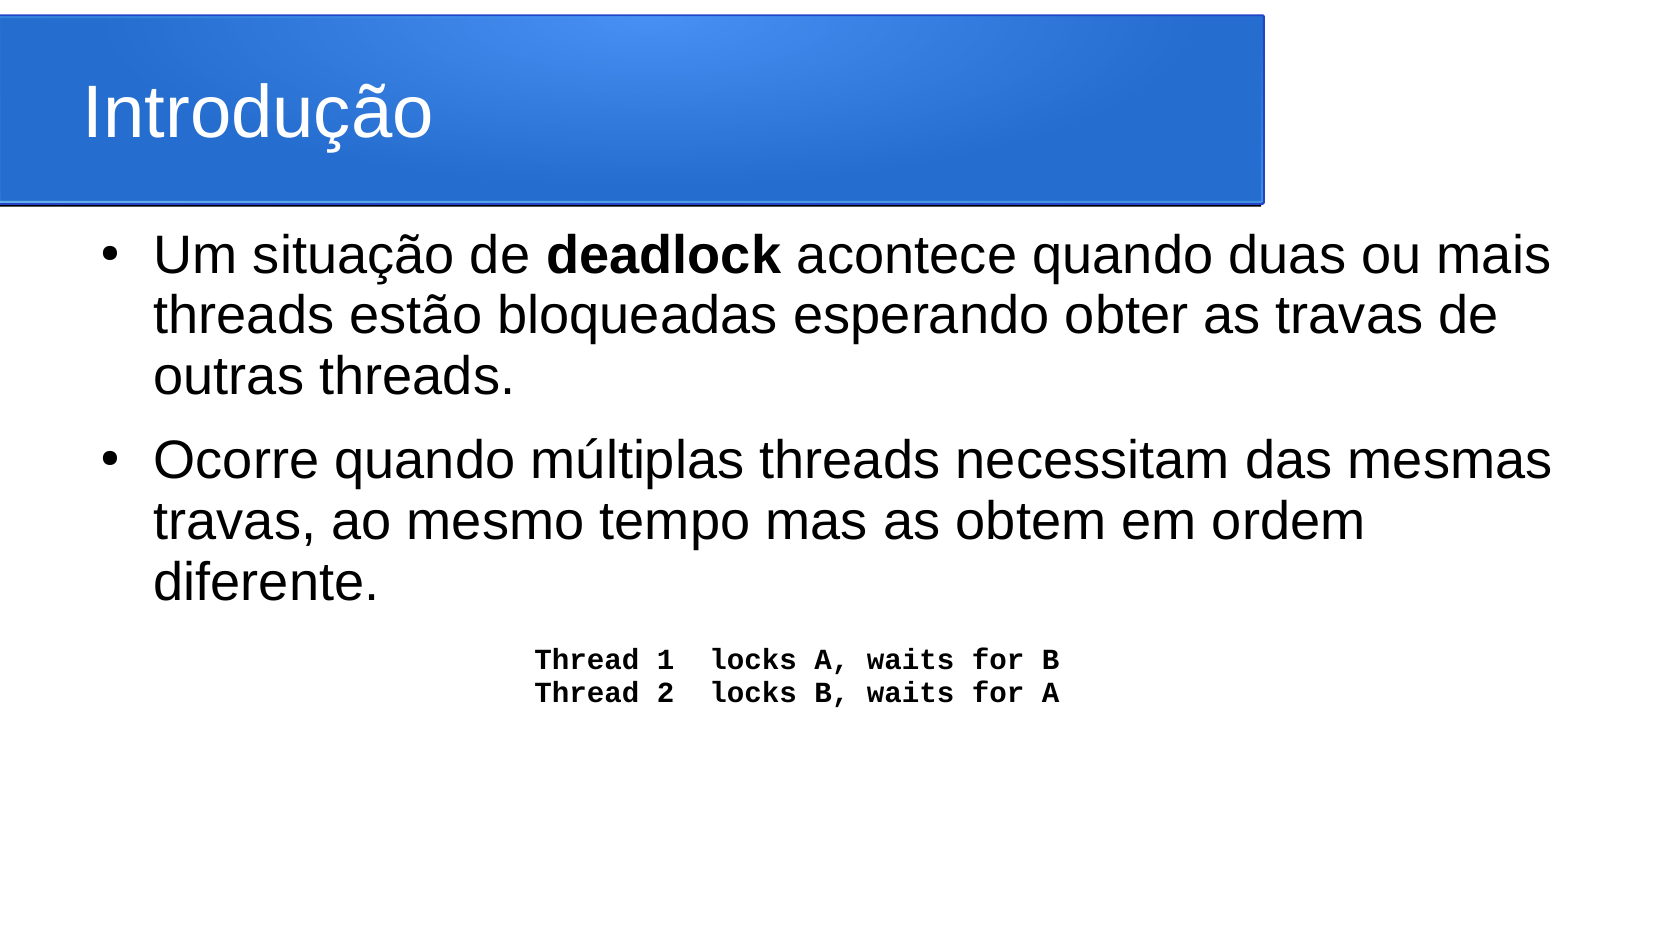

# Introdução
Um situação de deadlock acontece quando duas ou mais threads estão bloqueadas esperando obter as travas de outras threads.
Ocorre quando múltiplas threads necessitam das mesmas travas, ao mesmo tempo mas as obtem em ordem diferente.
Thread 1 locks A, waits for B
Thread 2 locks B, waits for A